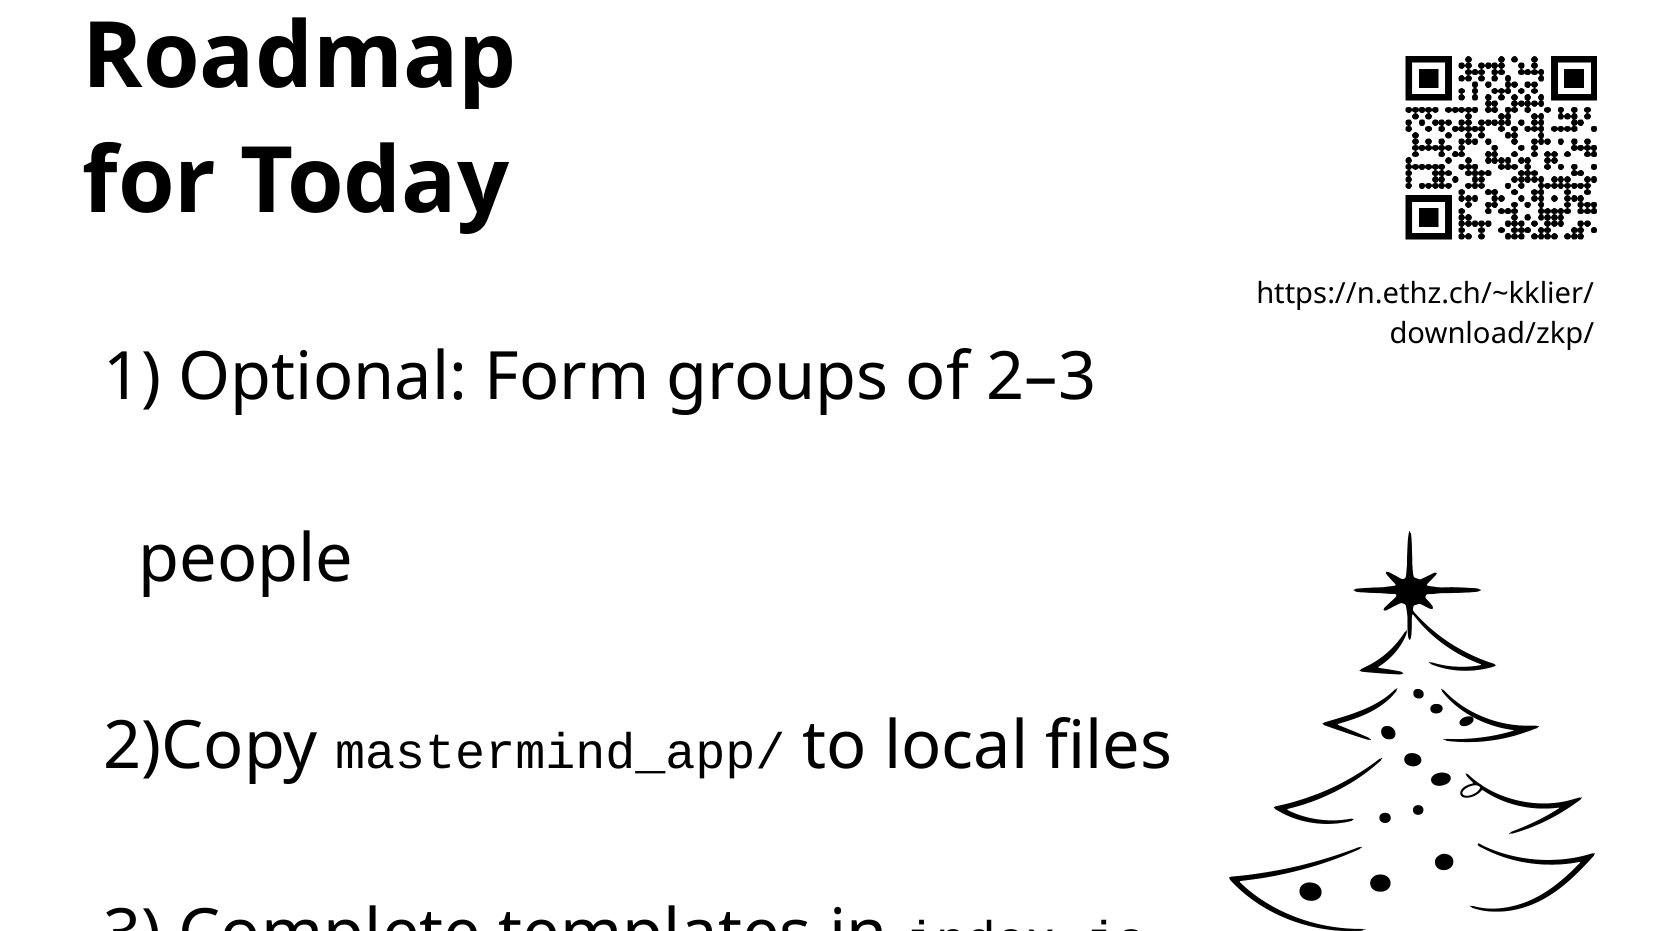

# Roadmap for Today
 Optional: Form groups of 2–3 people
Copy mastermind_app/ to local files
 Complete templates in index.js
 Play the game :D
https://n.ethz.ch/~kklier/download/zkp/